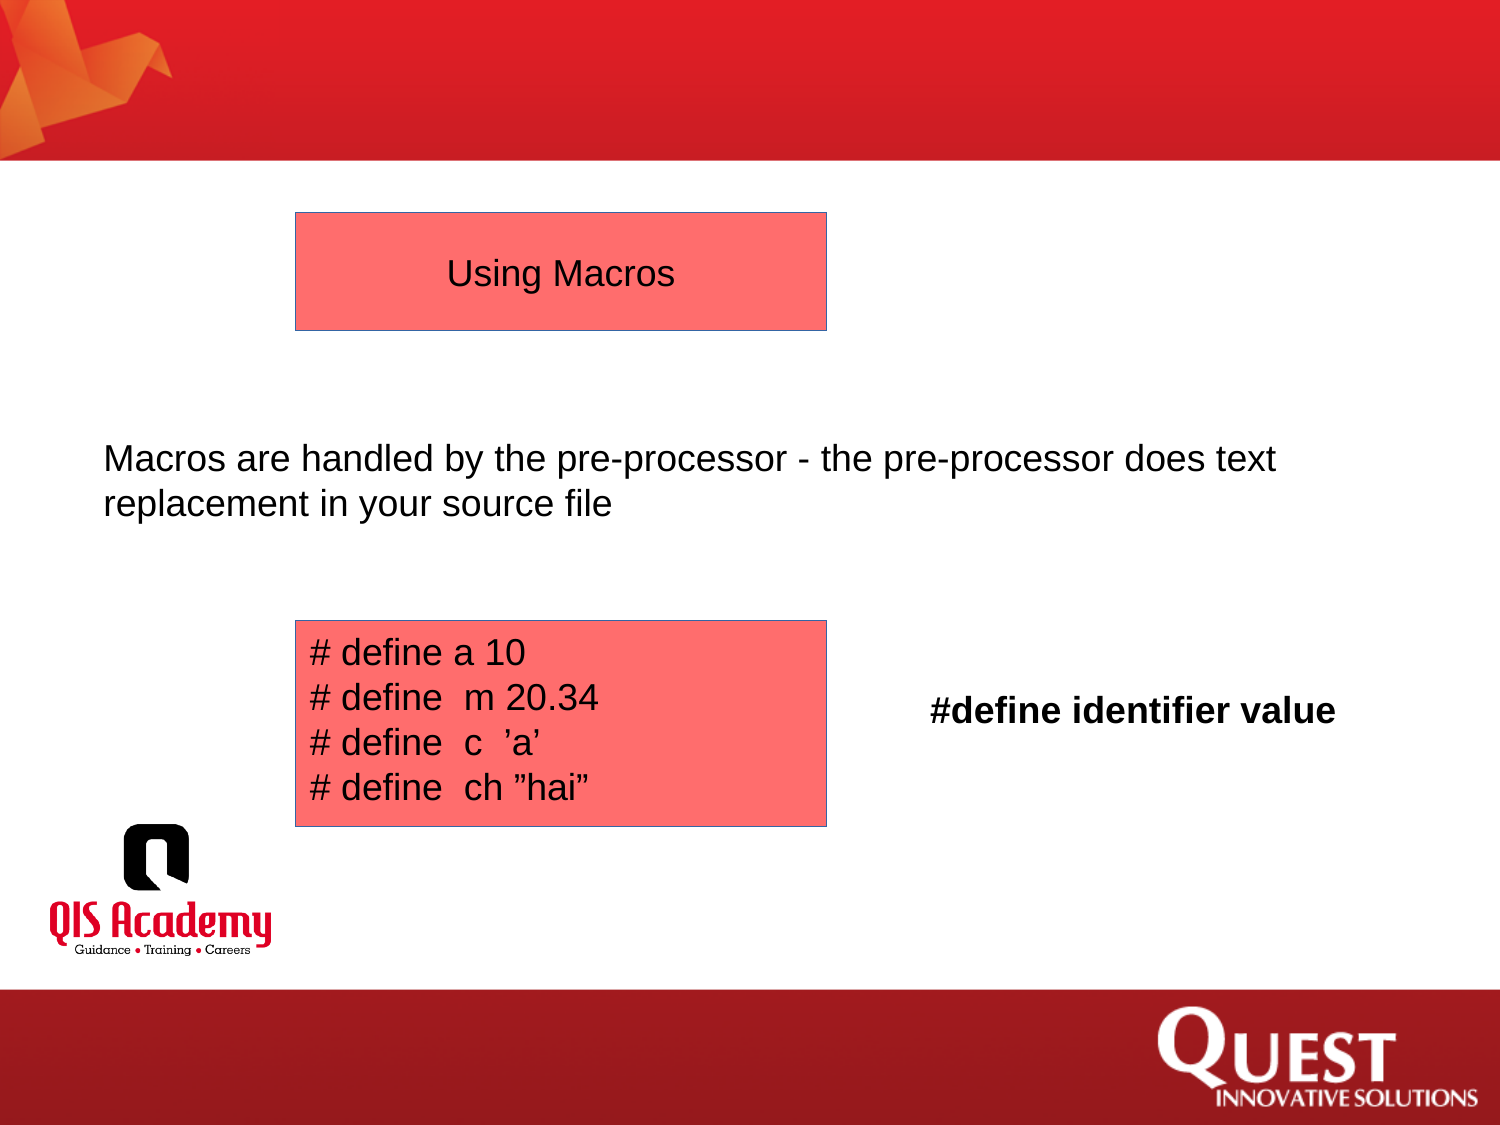

Using Macros
Macros are handled by the pre-processor - the pre-processor does text replacement in your source file
# define a 10
# define m 20.34
# define c ’a’
# define ch ”hai”
#define identifier value